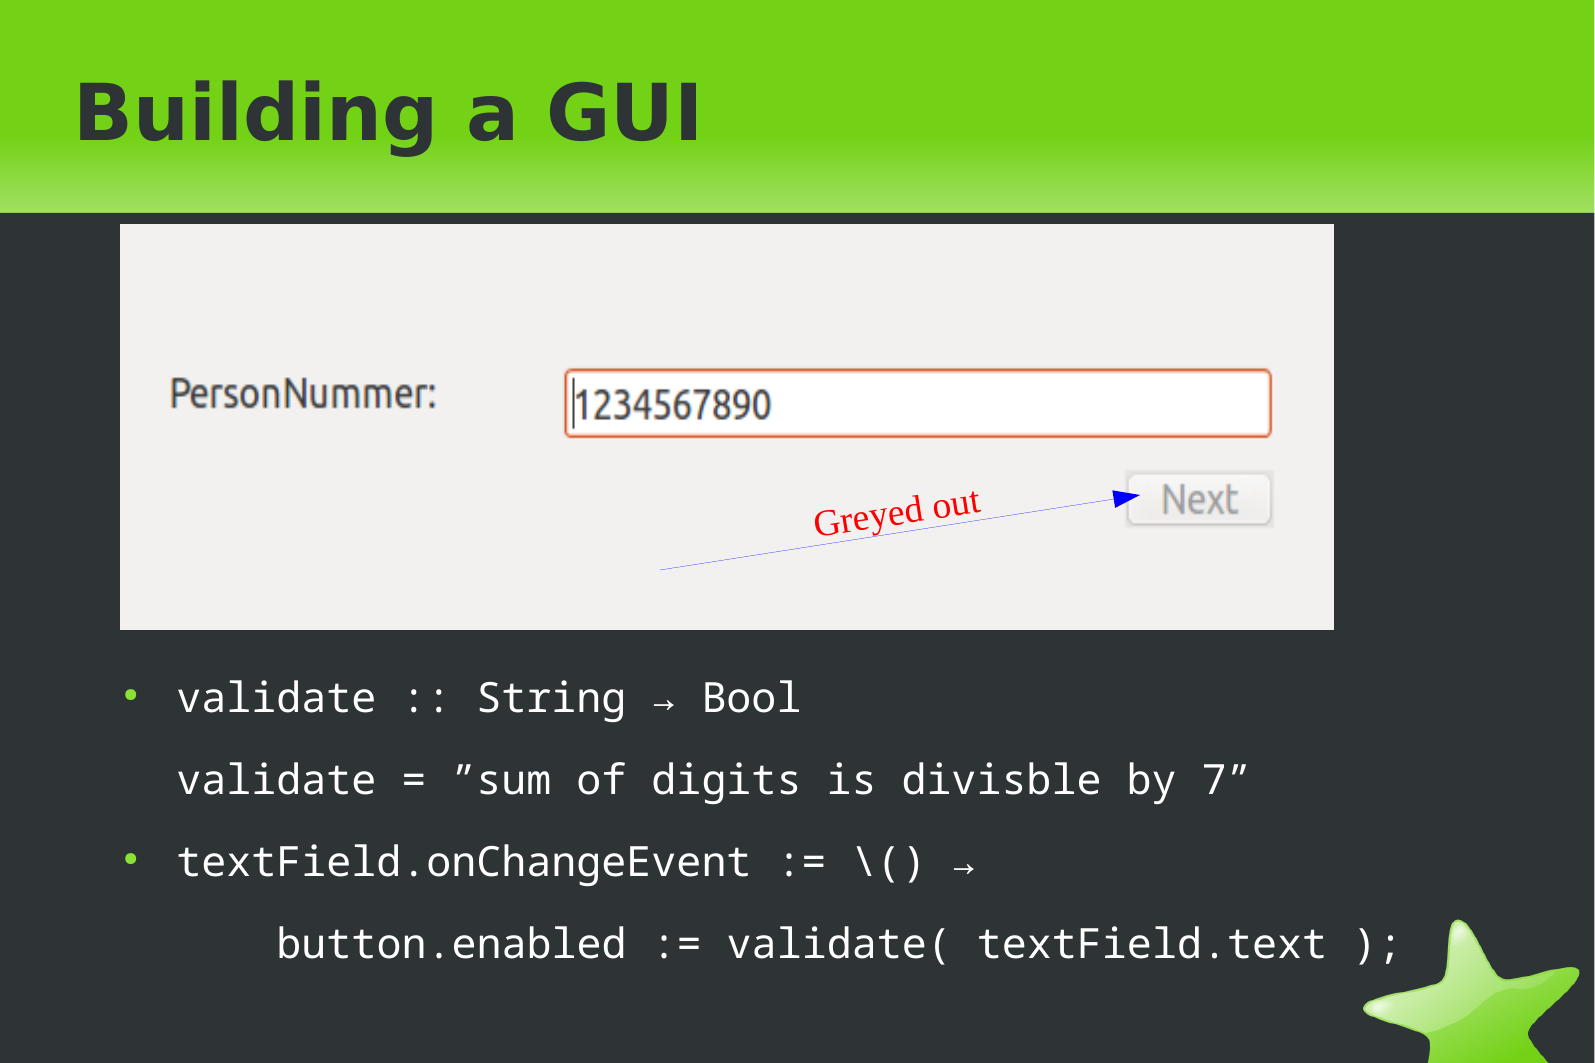

# Building a GUI
Greyed out
validate :: String → Bool
validate = ”sum of digits is divisble by 7”
textField.onChangeEvent := \() →
 button.enabled := validate( textField.text );